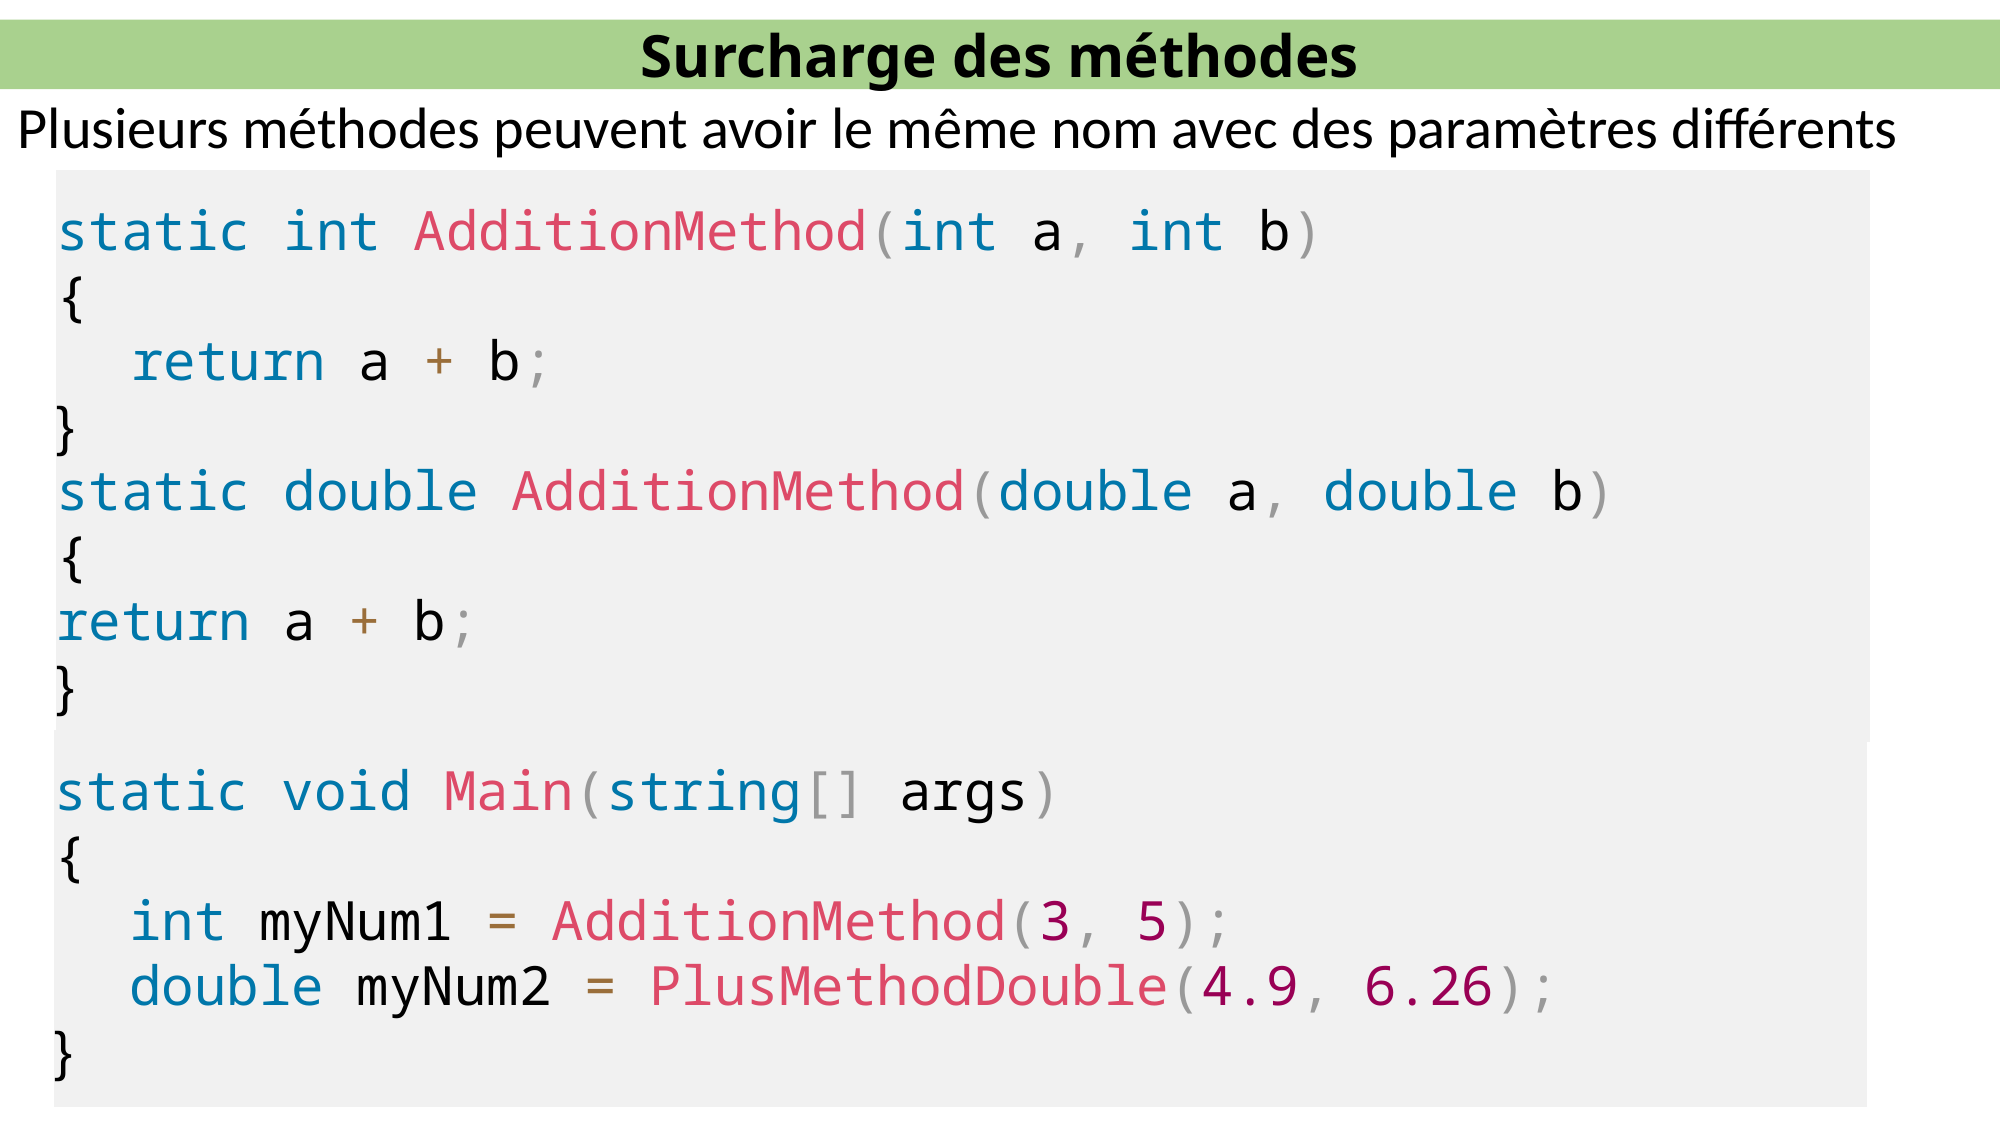

# Surcharge des méthodes
Plusieurs méthodes peuvent avoir le même nom avec des paramètres différents
static int AdditionMethod(int a, int b)
{
	return a + b;
}
static double AdditionMethod(double a, double b)
{
return a + b;
}
static void Main(string[] args)
{
	int myNum1 = AdditionMethod(3, 5);
	double myNum2 = PlusMethodDouble(4.9, 6.26);
}